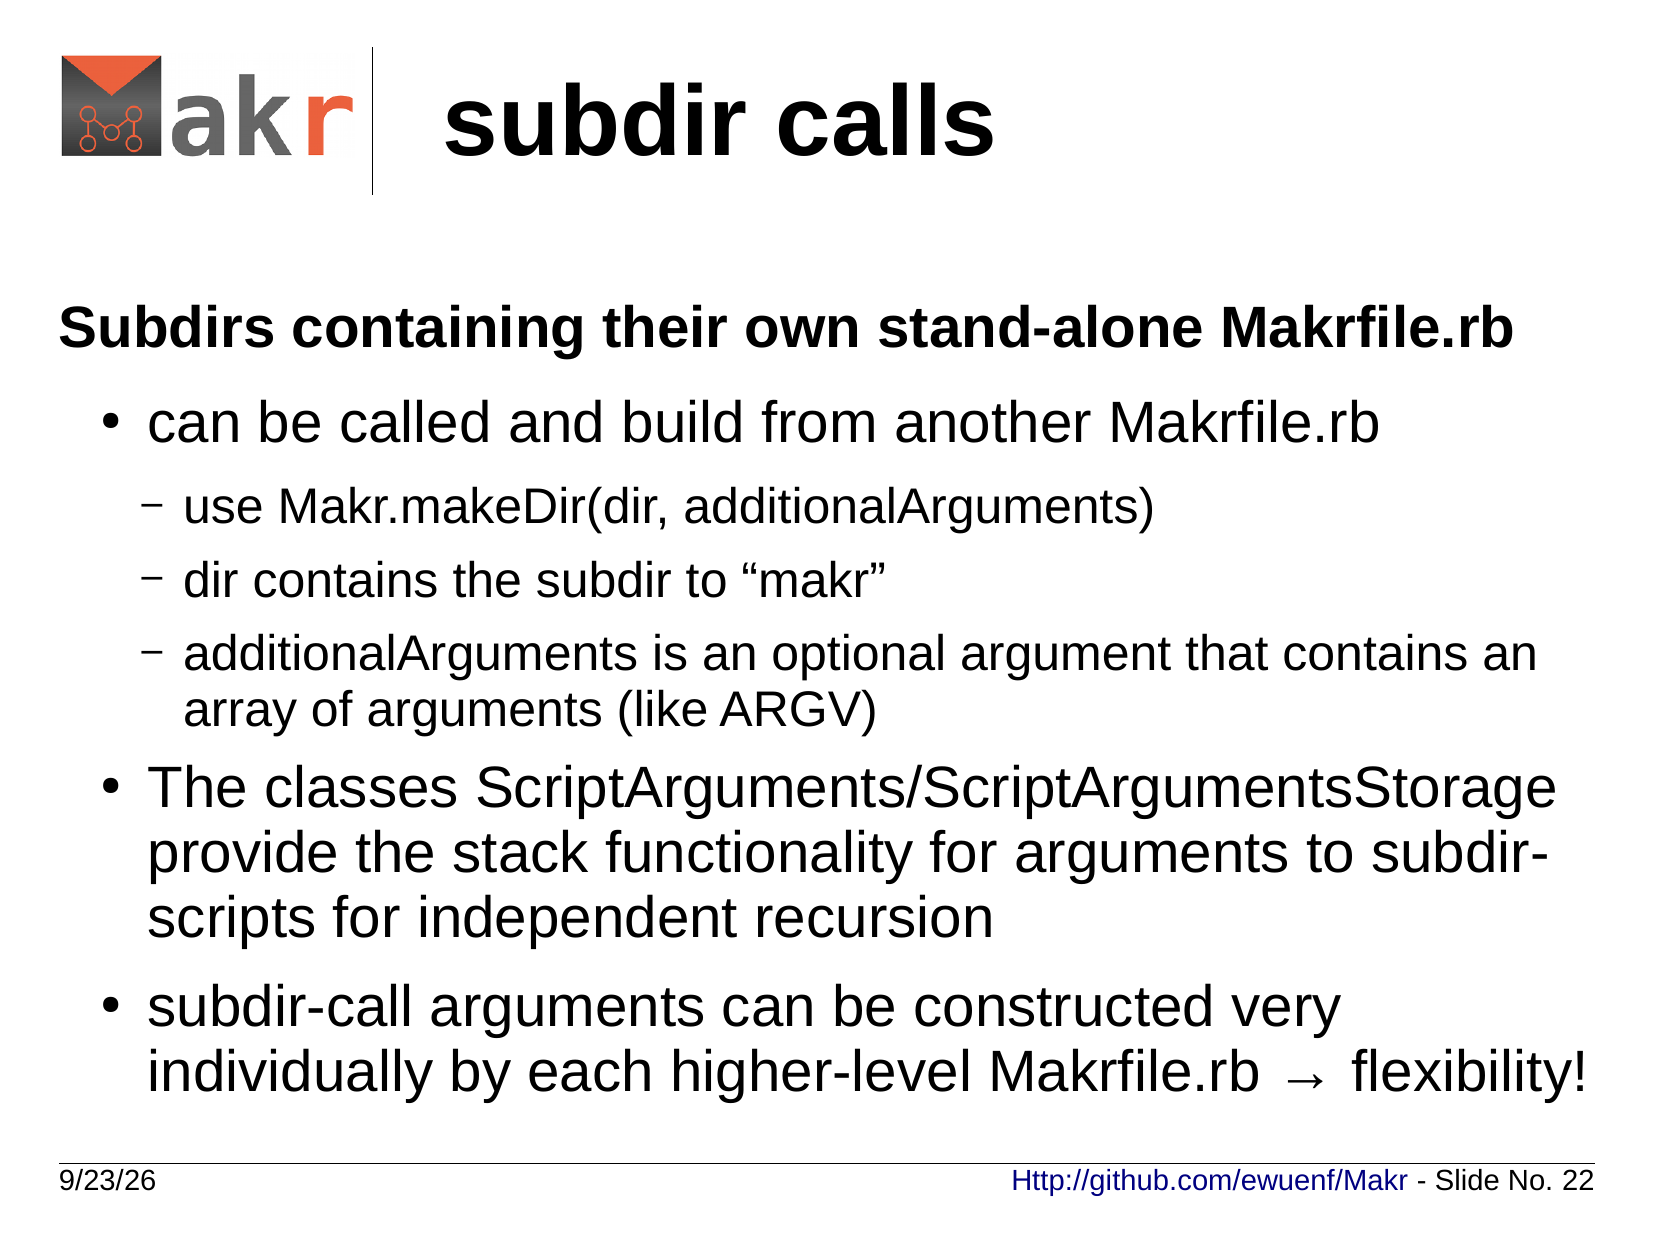

# subdir calls
Subdirs containing their own stand-alone Makrfile.rb
can be called and build from another Makrfile.rb
use Makr.makeDir(dir, additionalArguments)
dir contains the subdir to “makr”
additionalArguments is an optional argument that contains an array of arguments (like ARGV)
The classes ScriptArguments/ScriptArgumentsStorage provide the stack functionality for arguments to subdir-scripts for independent recursion
subdir-call arguments can be constructed very individually by each higher-level Makrfile.rb → flexibility!